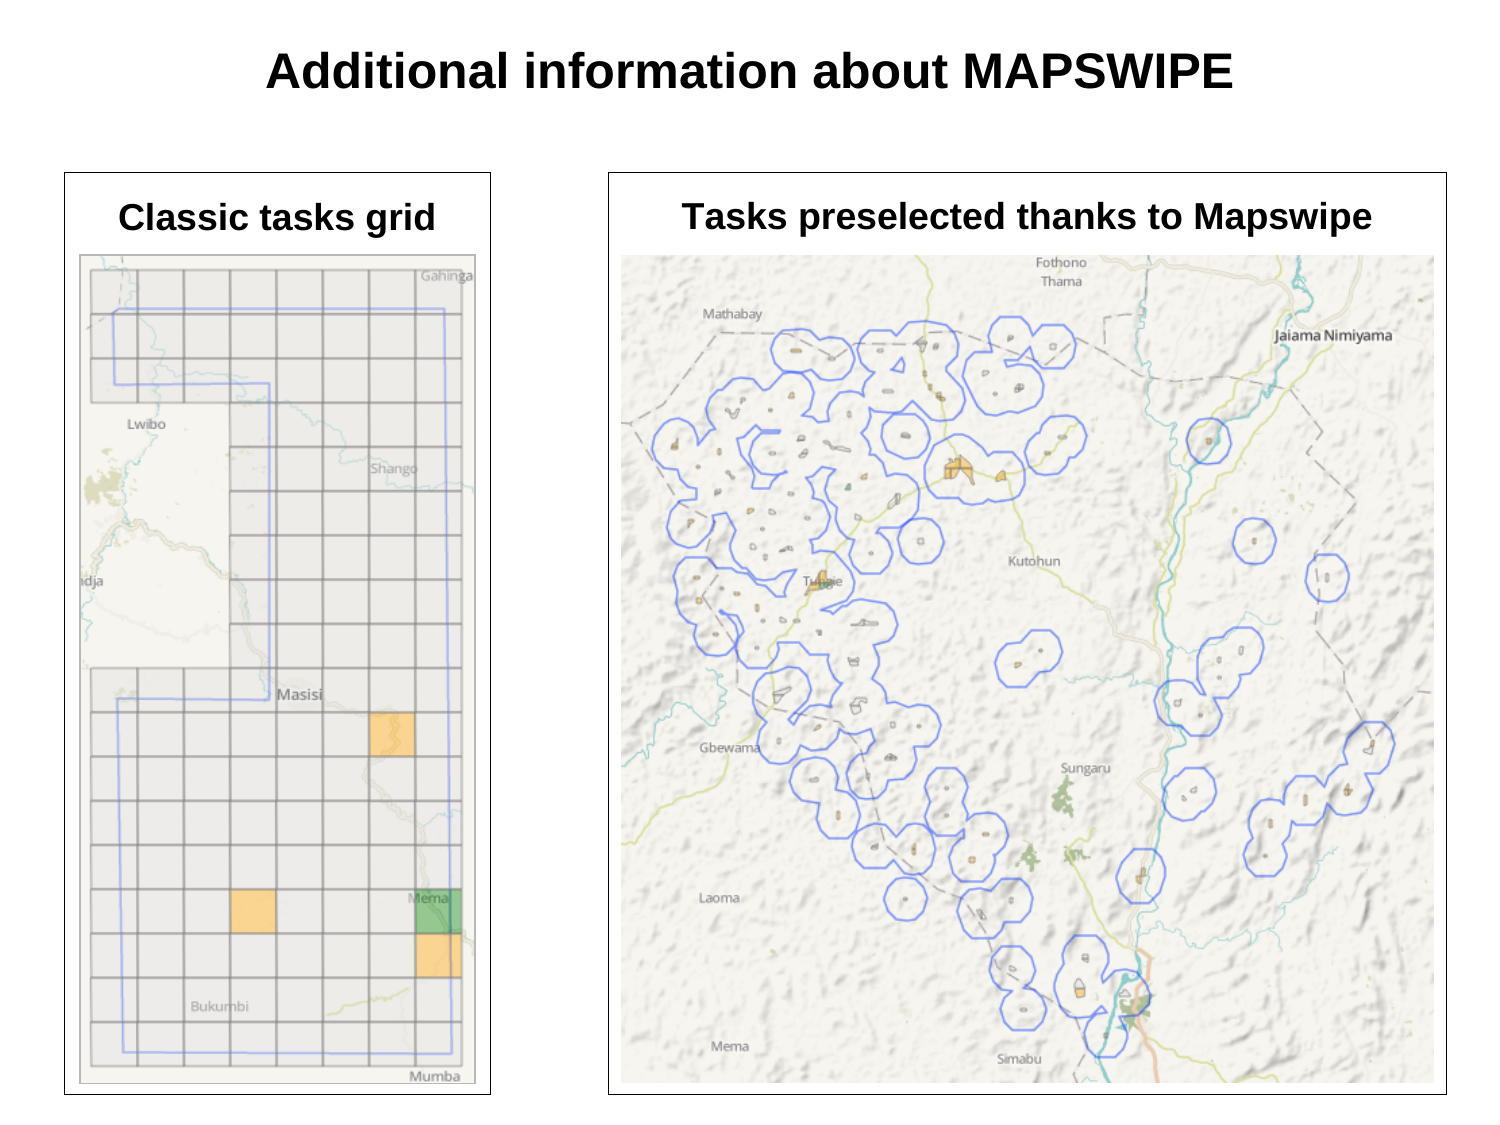

Additional information about MAPSWIPE
Classic tasks grid
Tasks preselected thanks to Mapswipe